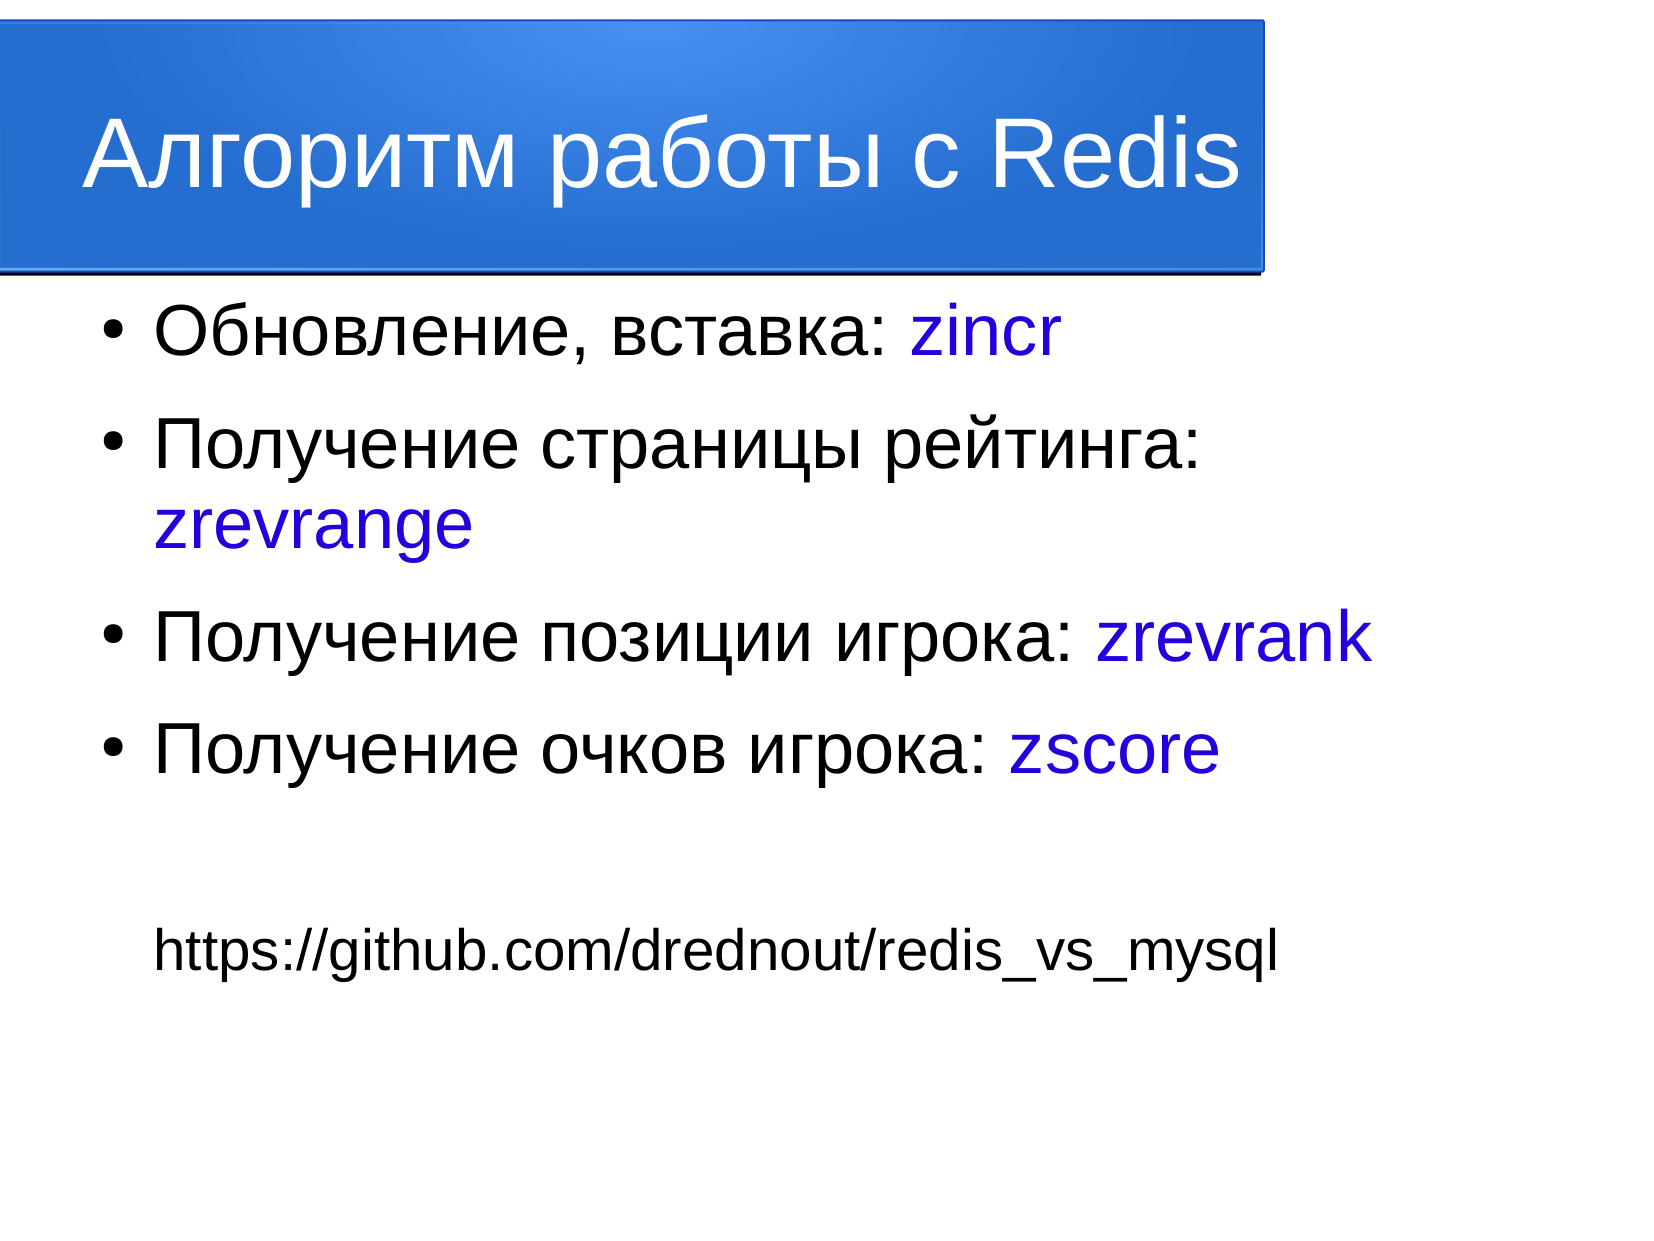

# Алгоритм работы с Redis
Обновление, вставка: zincr
Получение страницы рейтинга: zrevrange
Получение позиции игрока: zrevrank
Получение очков игрока: zscore
https://github.com/drednout/redis_vs_mysql